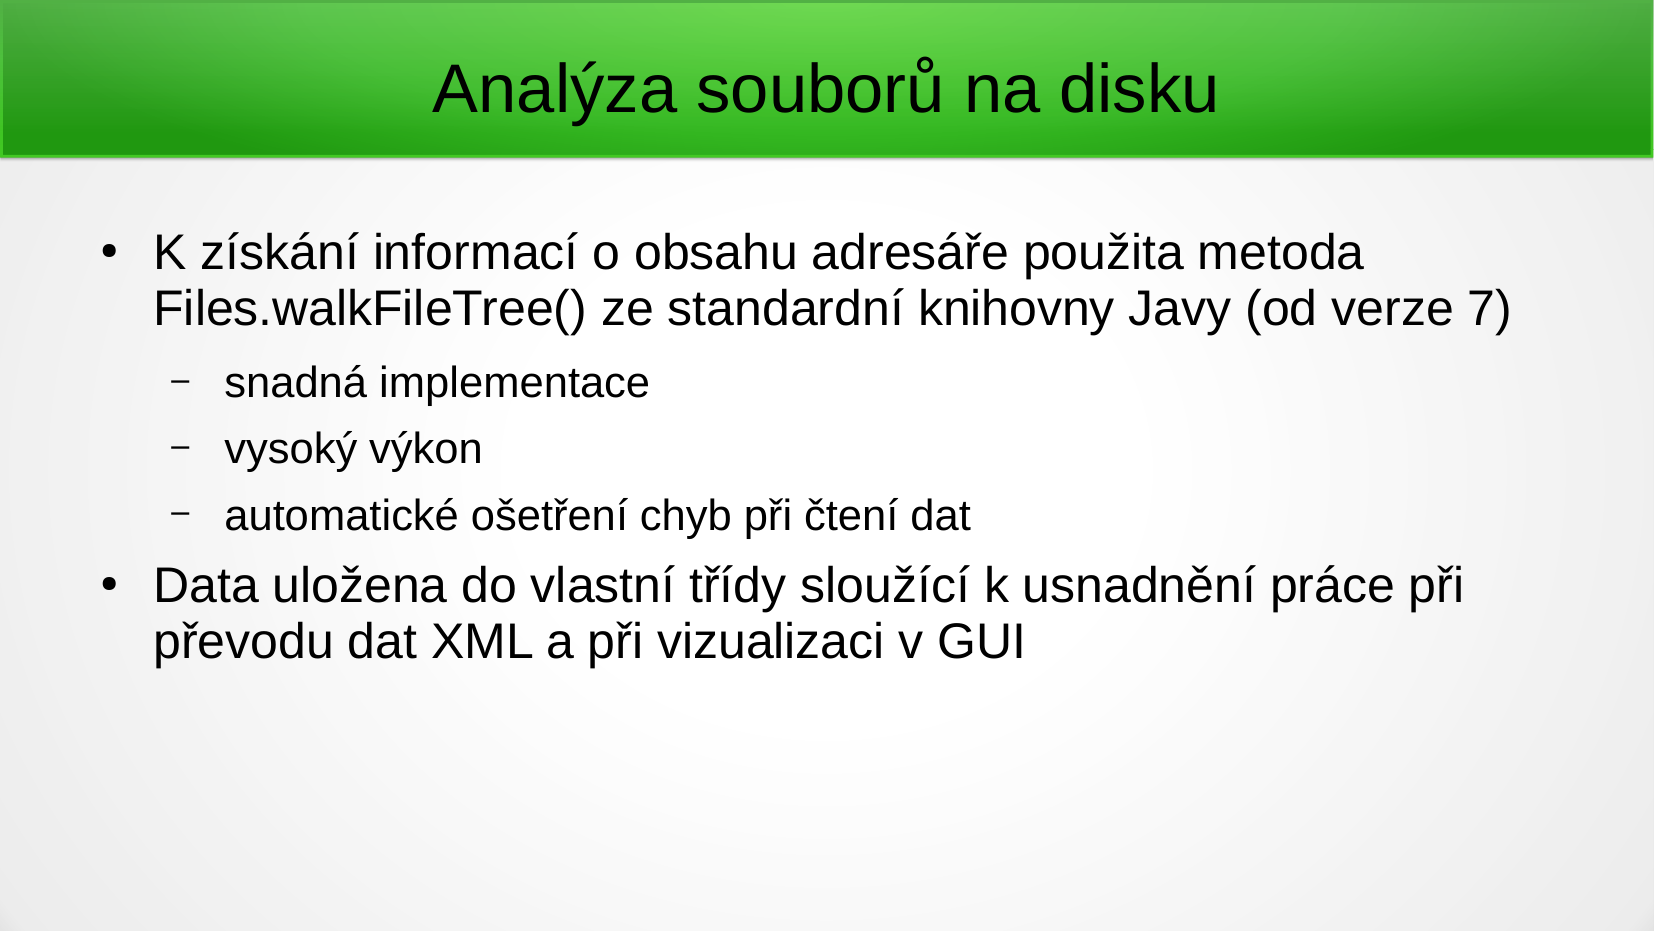

# Analýza souborů na disku
K získání informací o obsahu adresáře použita metoda Files.walkFileTree() ze standardní knihovny Javy (od verze 7)
snadná implementace
vysoký výkon
automatické ošetření chyb při čtení dat
Data uložena do vlastní třídy sloužící k usnadnění práce při převodu dat XML a při vizualizaci v GUI